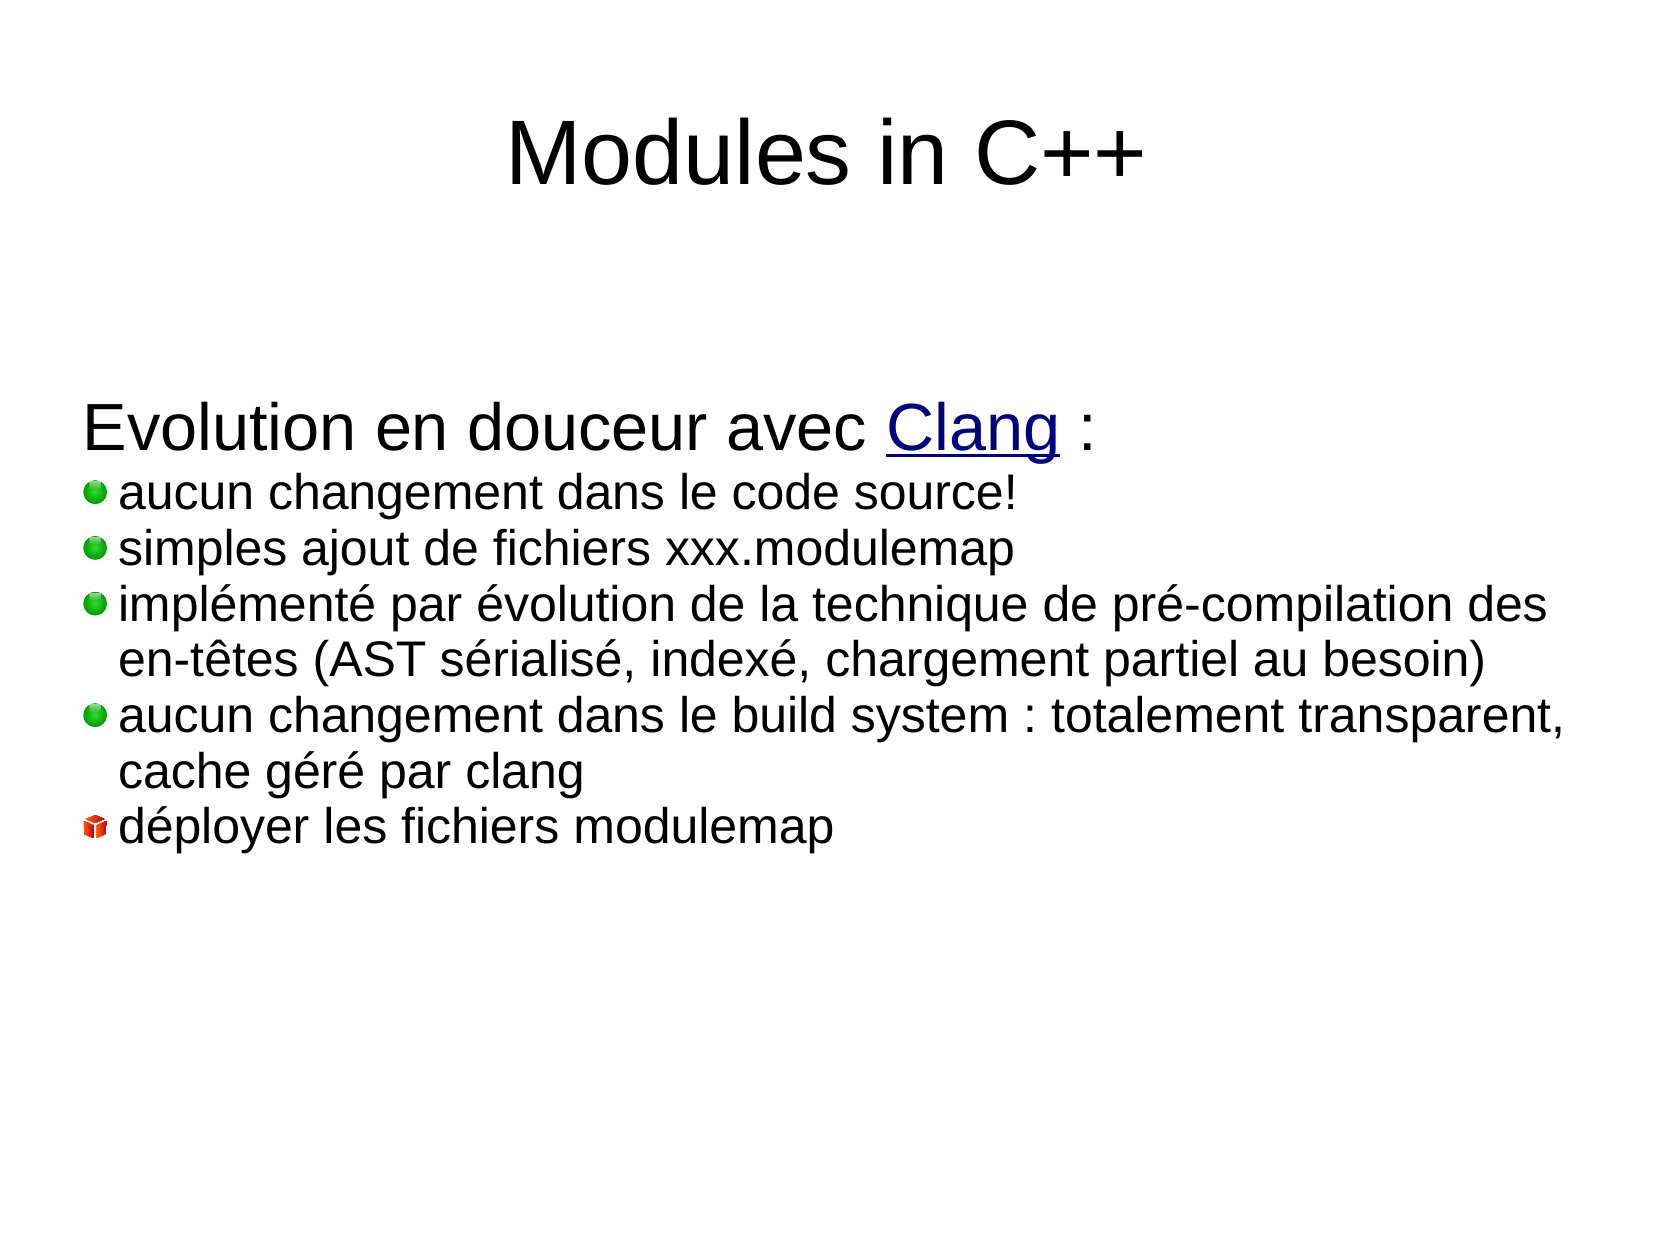

# Modules in C++
Evolution en douceur avec Clang :
aucun changement dans le code source!
simples ajout de fichiers xxx.modulemap
implémenté par évolution de la technique de pré-compilation des en-têtes (AST sérialisé, indexé, chargement partiel au besoin)
aucun changement dans le build system : totalement transparent, cache géré par clang
déployer les fichiers modulemap